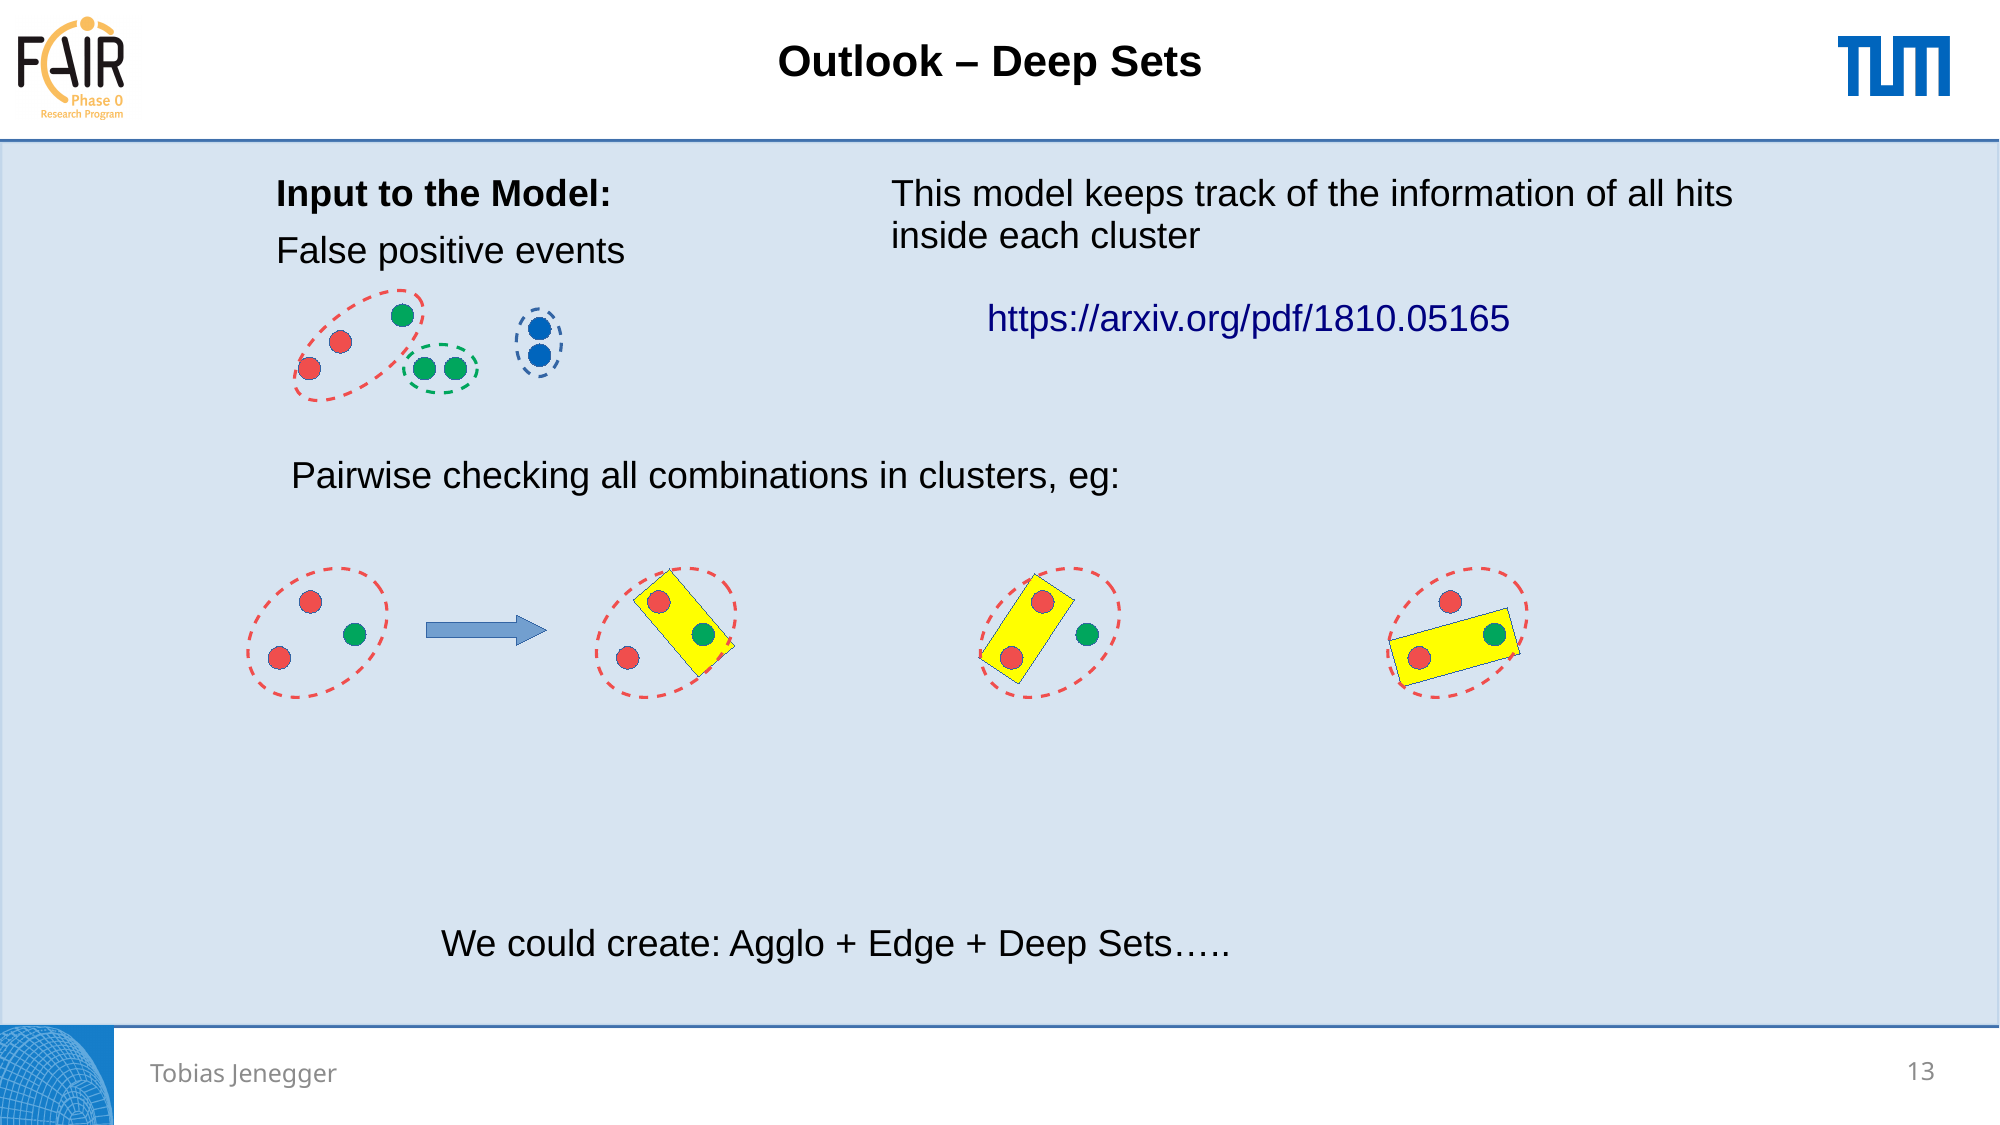

Outlook – Deep Sets
Input to the Model:
This model keeps track of the information of all hits inside each cluster
False positive events
https://arxiv.org/pdf/1810.05165
Pairwise checking all combinations in clusters, eg:
We could create: Agglo + Edge + Deep Sets…..
13